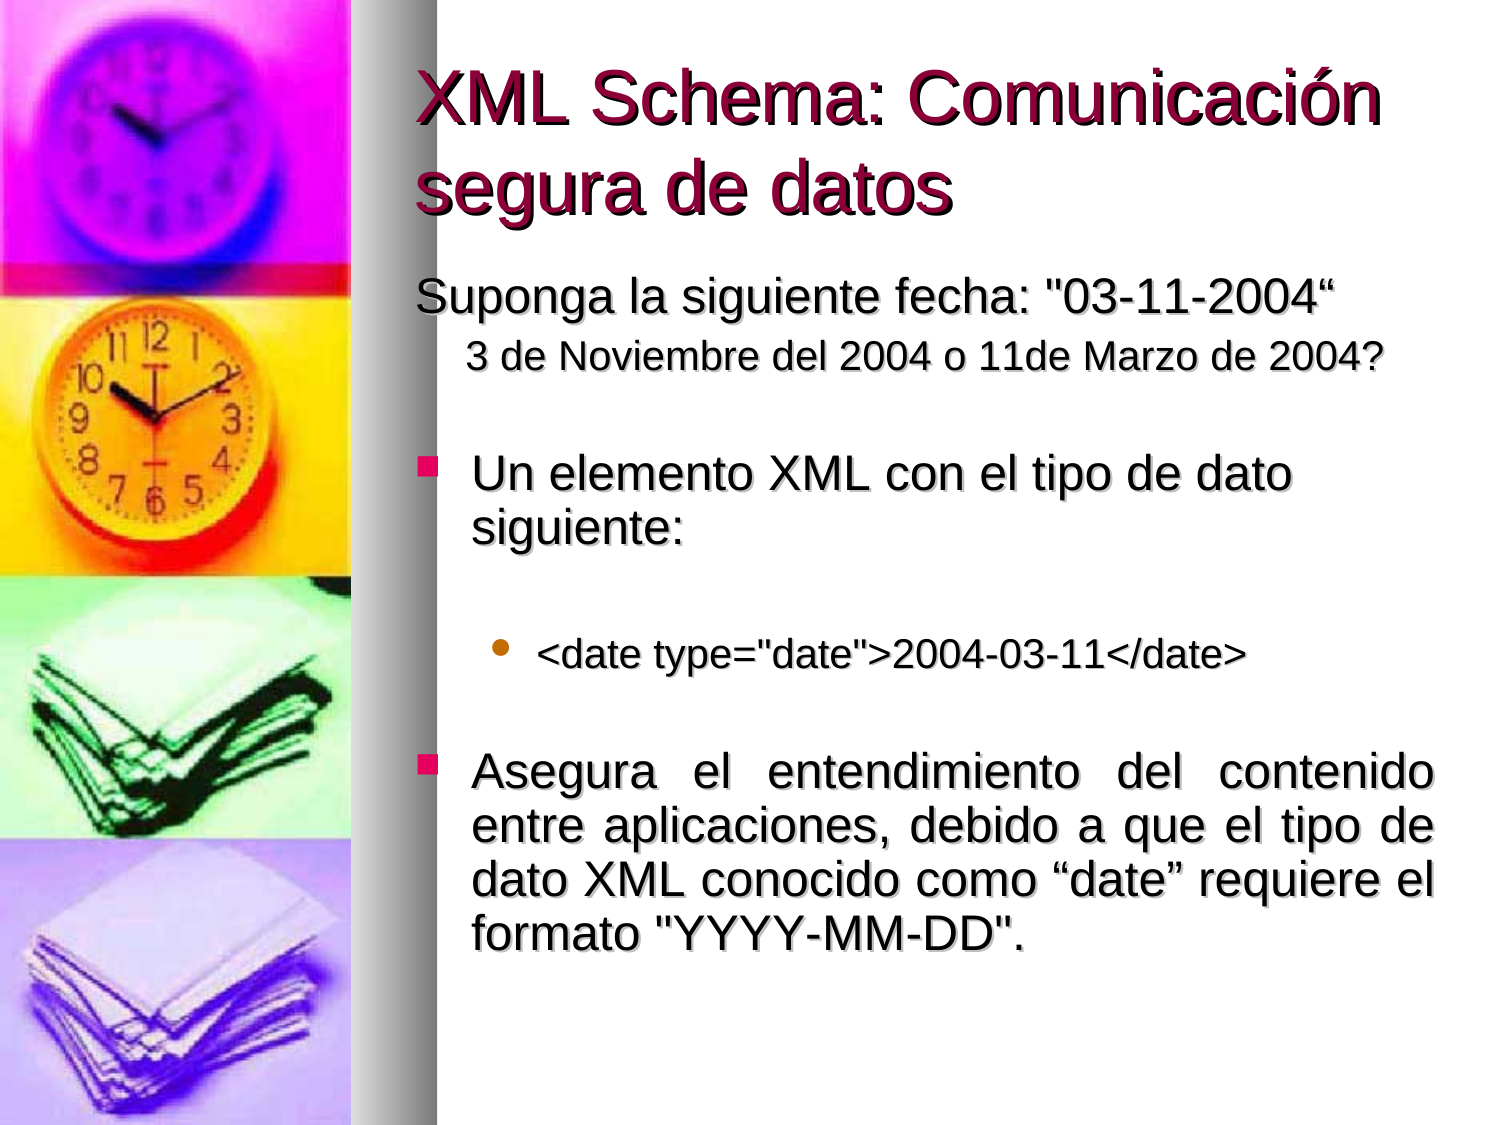

# XML Schema: Comunicación segura de datos
Suponga la siguiente fecha: "03-11-2004“
3 de Noviembre del 2004 o 11de Marzo de 2004?
Un elemento XML con el tipo de dato siguiente:
<date type="date">2004-03-11</date>
Asegura el entendimiento del contenido entre aplicaciones, debido a que el tipo de dato XML conocido como “date” requiere el formato "YYYY-MM-DD".